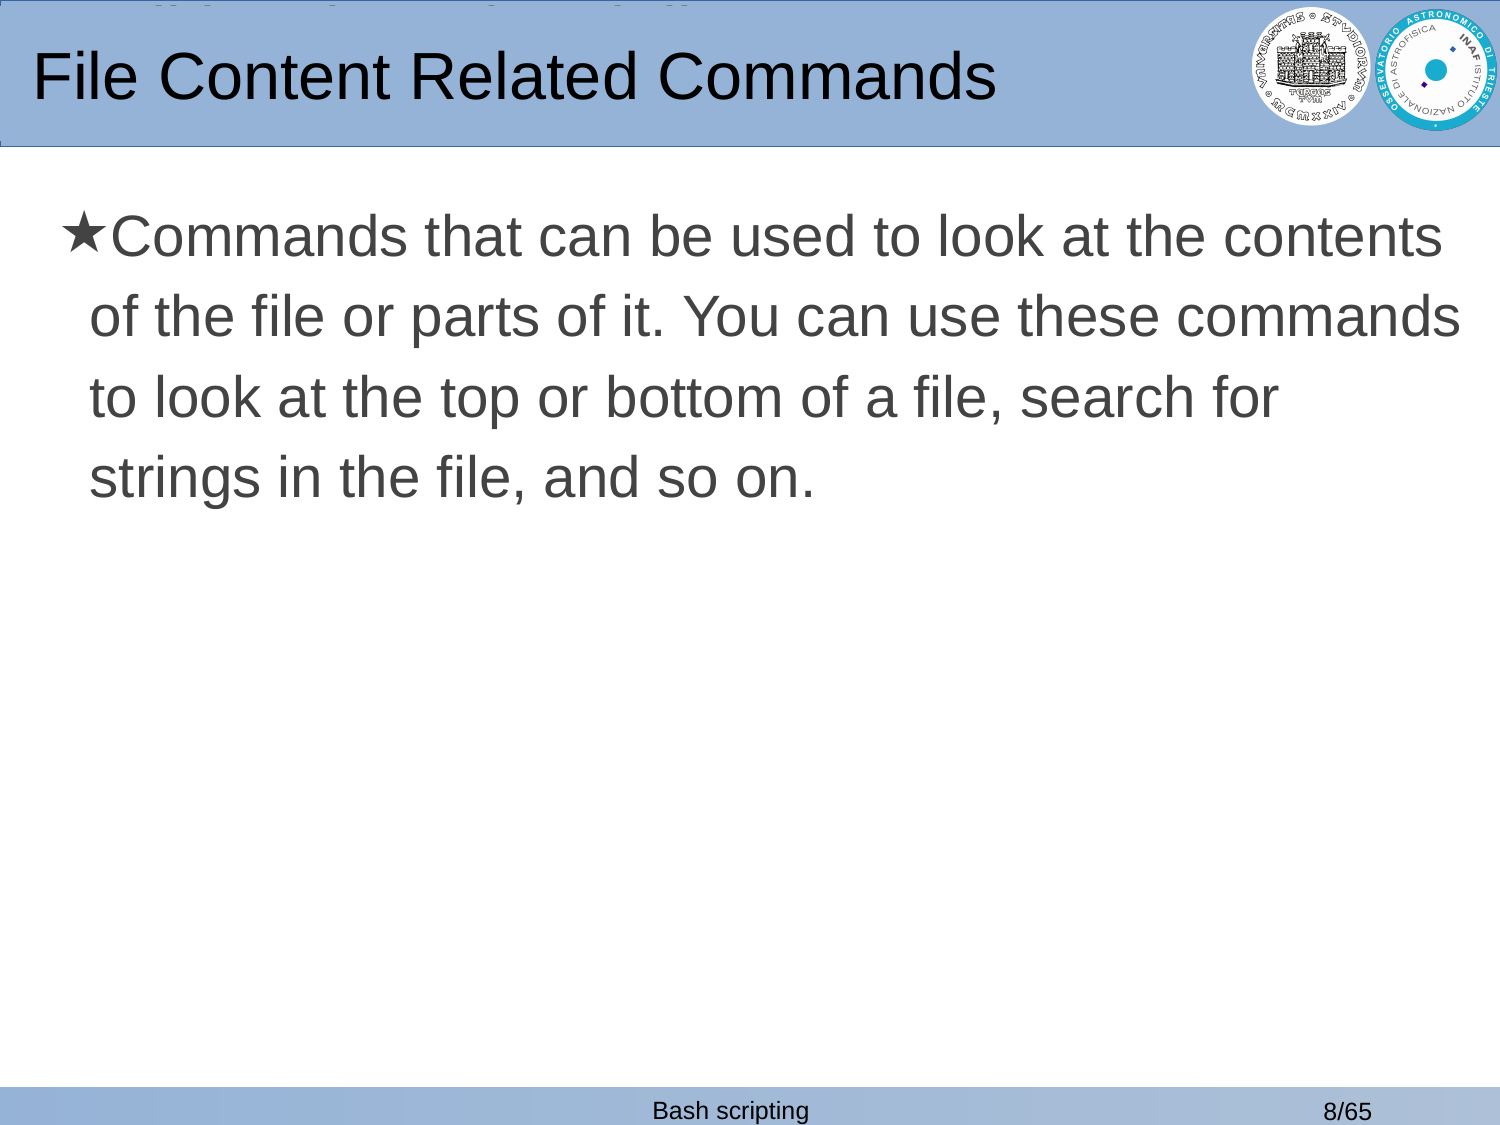

# Traditional service delivery
File Content Related Commands
Commands that can be used to look at the contents of the file or parts of it. You can use these commands to look at the top or bottom of a file, search for strings in the file, and so on.